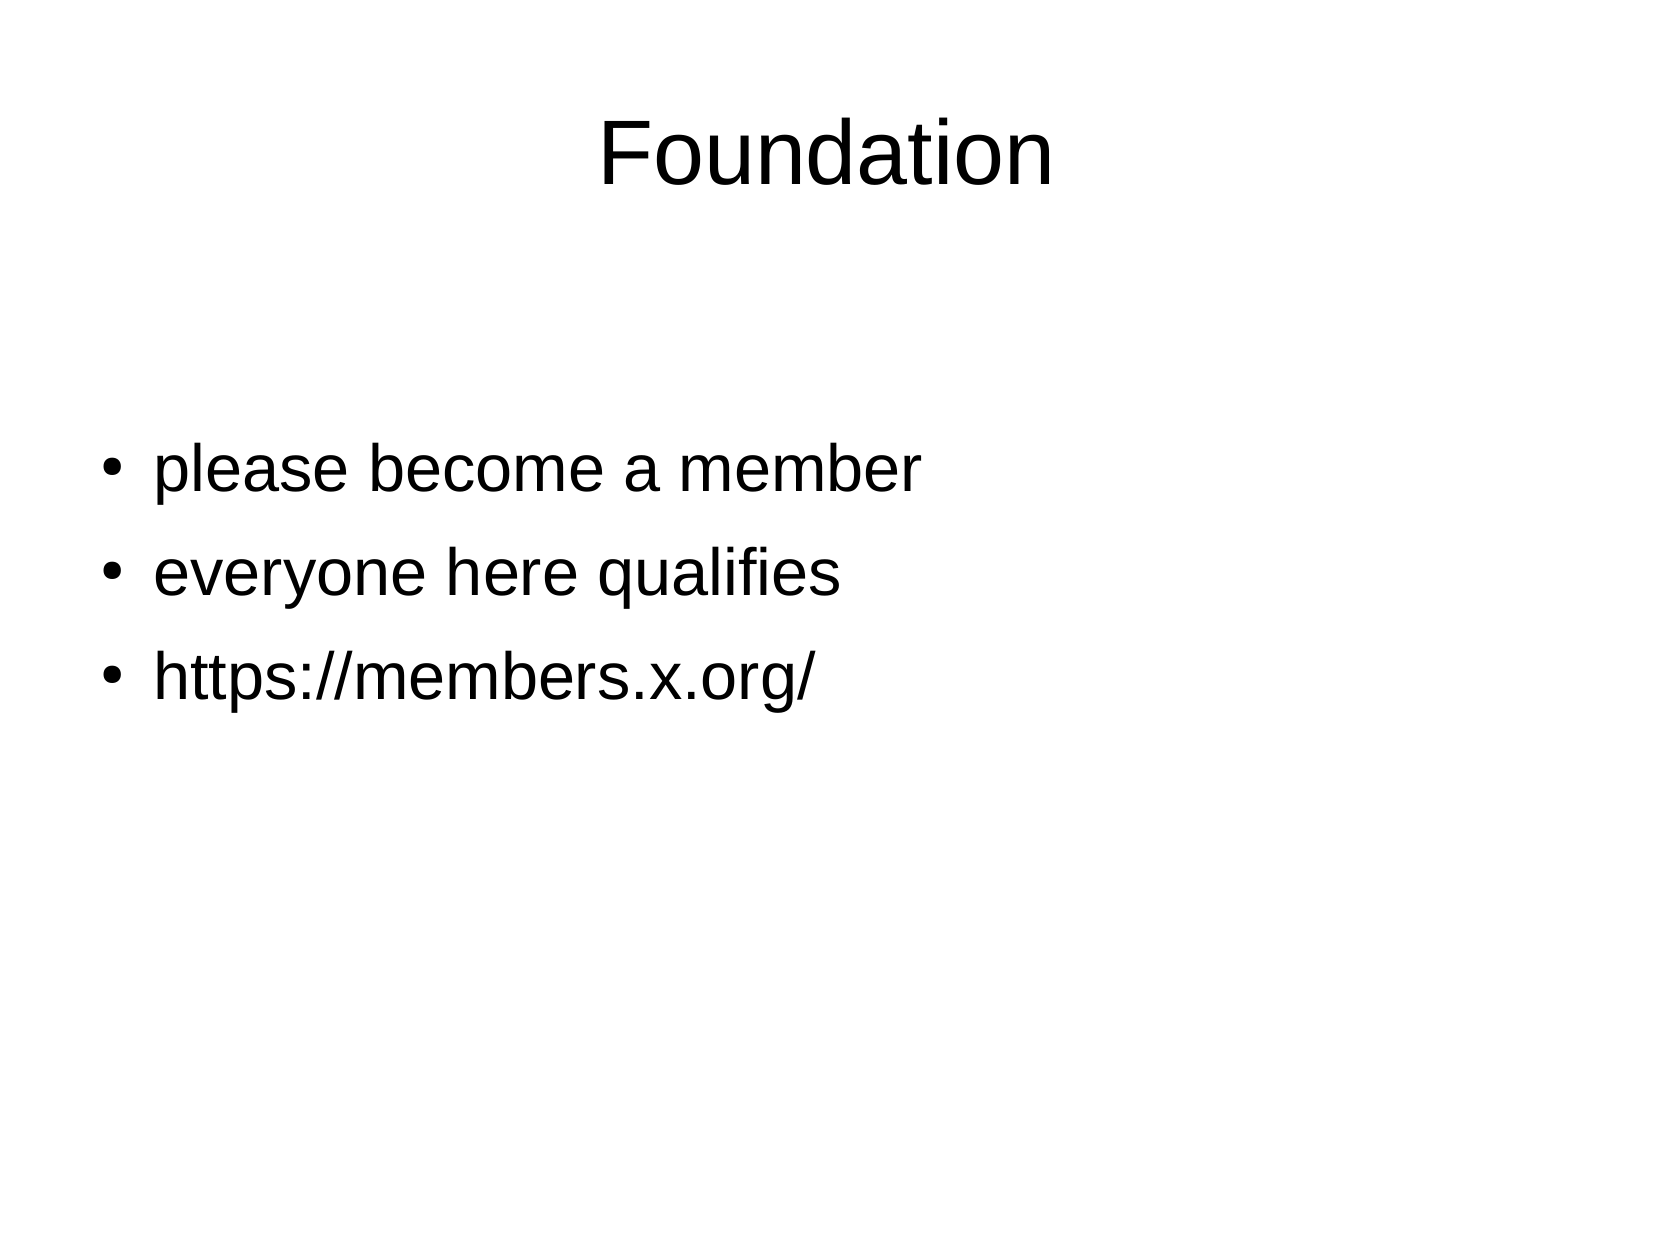

# Foundation
please become a member
everyone here qualifies
https://members.x.org/